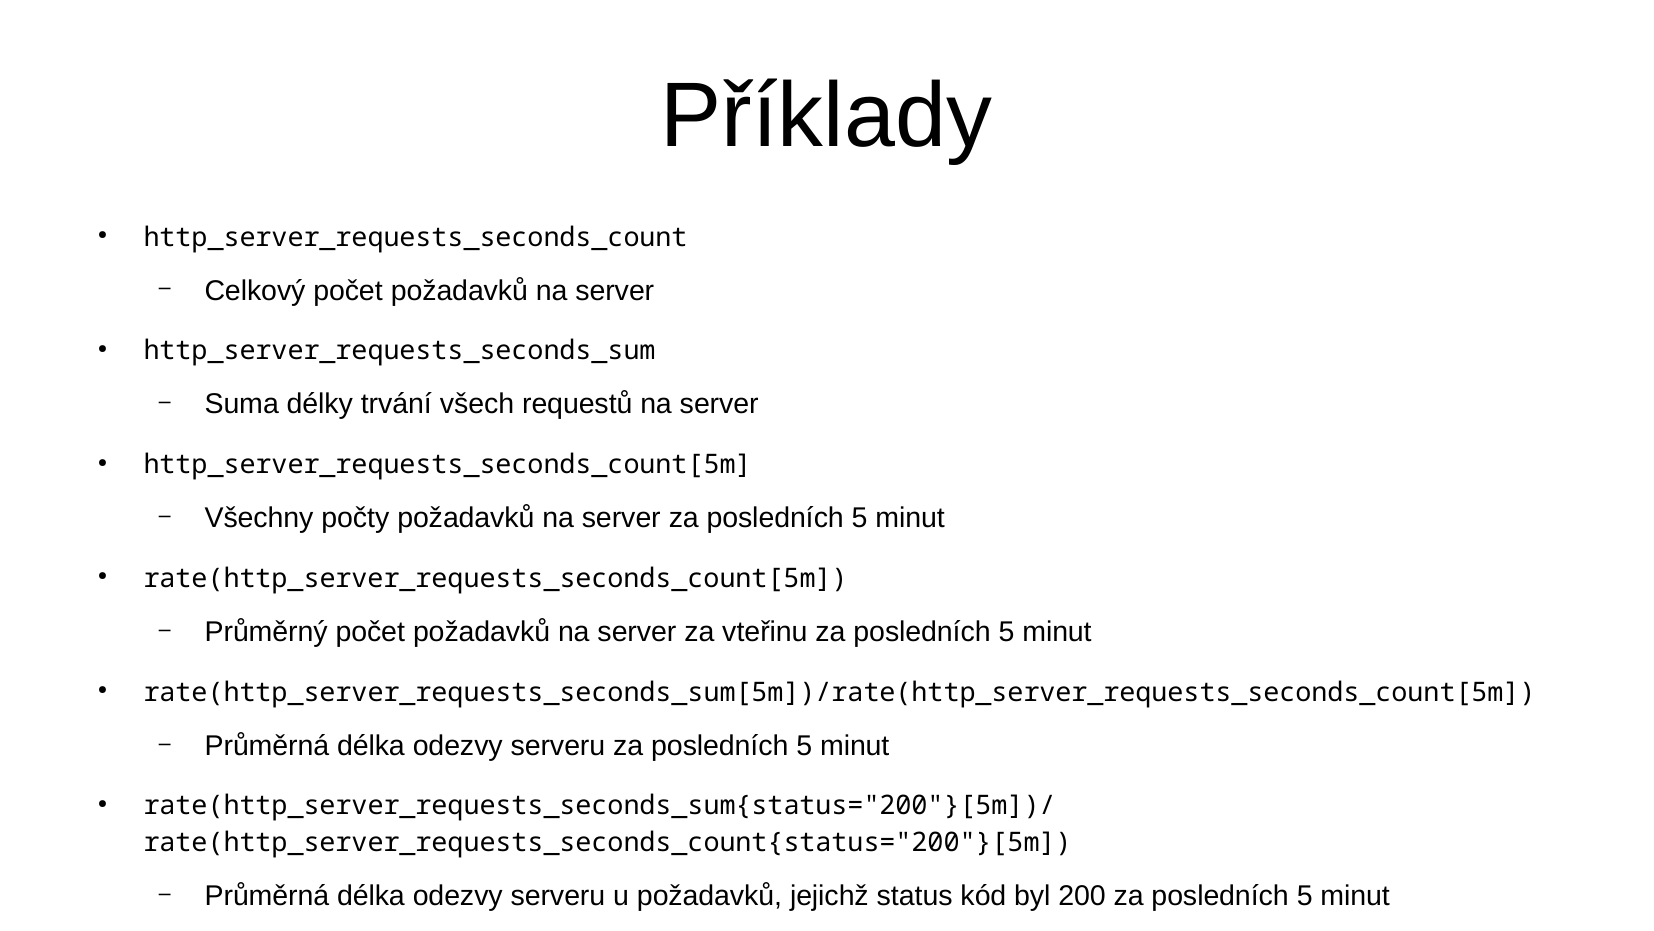

# Příklady
http_server_requests_seconds_count
Celkový počet požadavků na server
http_server_requests_seconds_sum
Suma délky trvání všech requestů na server
http_server_requests_seconds_count[5m]
Všechny počty požadavků na server za posledních 5 minut
rate(http_server_requests_seconds_count[5m])
Průměrný počet požadavků na server za vteřinu za posledních 5 minut
rate(http_server_requests_seconds_sum[5m])/rate(http_server_requests_seconds_count[5m])
Průměrná délka odezvy serveru za posledních 5 minut
rate(http_server_requests_seconds_sum{status="200"}[5m])/rate(http_server_requests_seconds_count{status="200"}[5m])
Průměrná délka odezvy serveru u požadavků, jejichž status kód byl 200 za posledních 5 minut